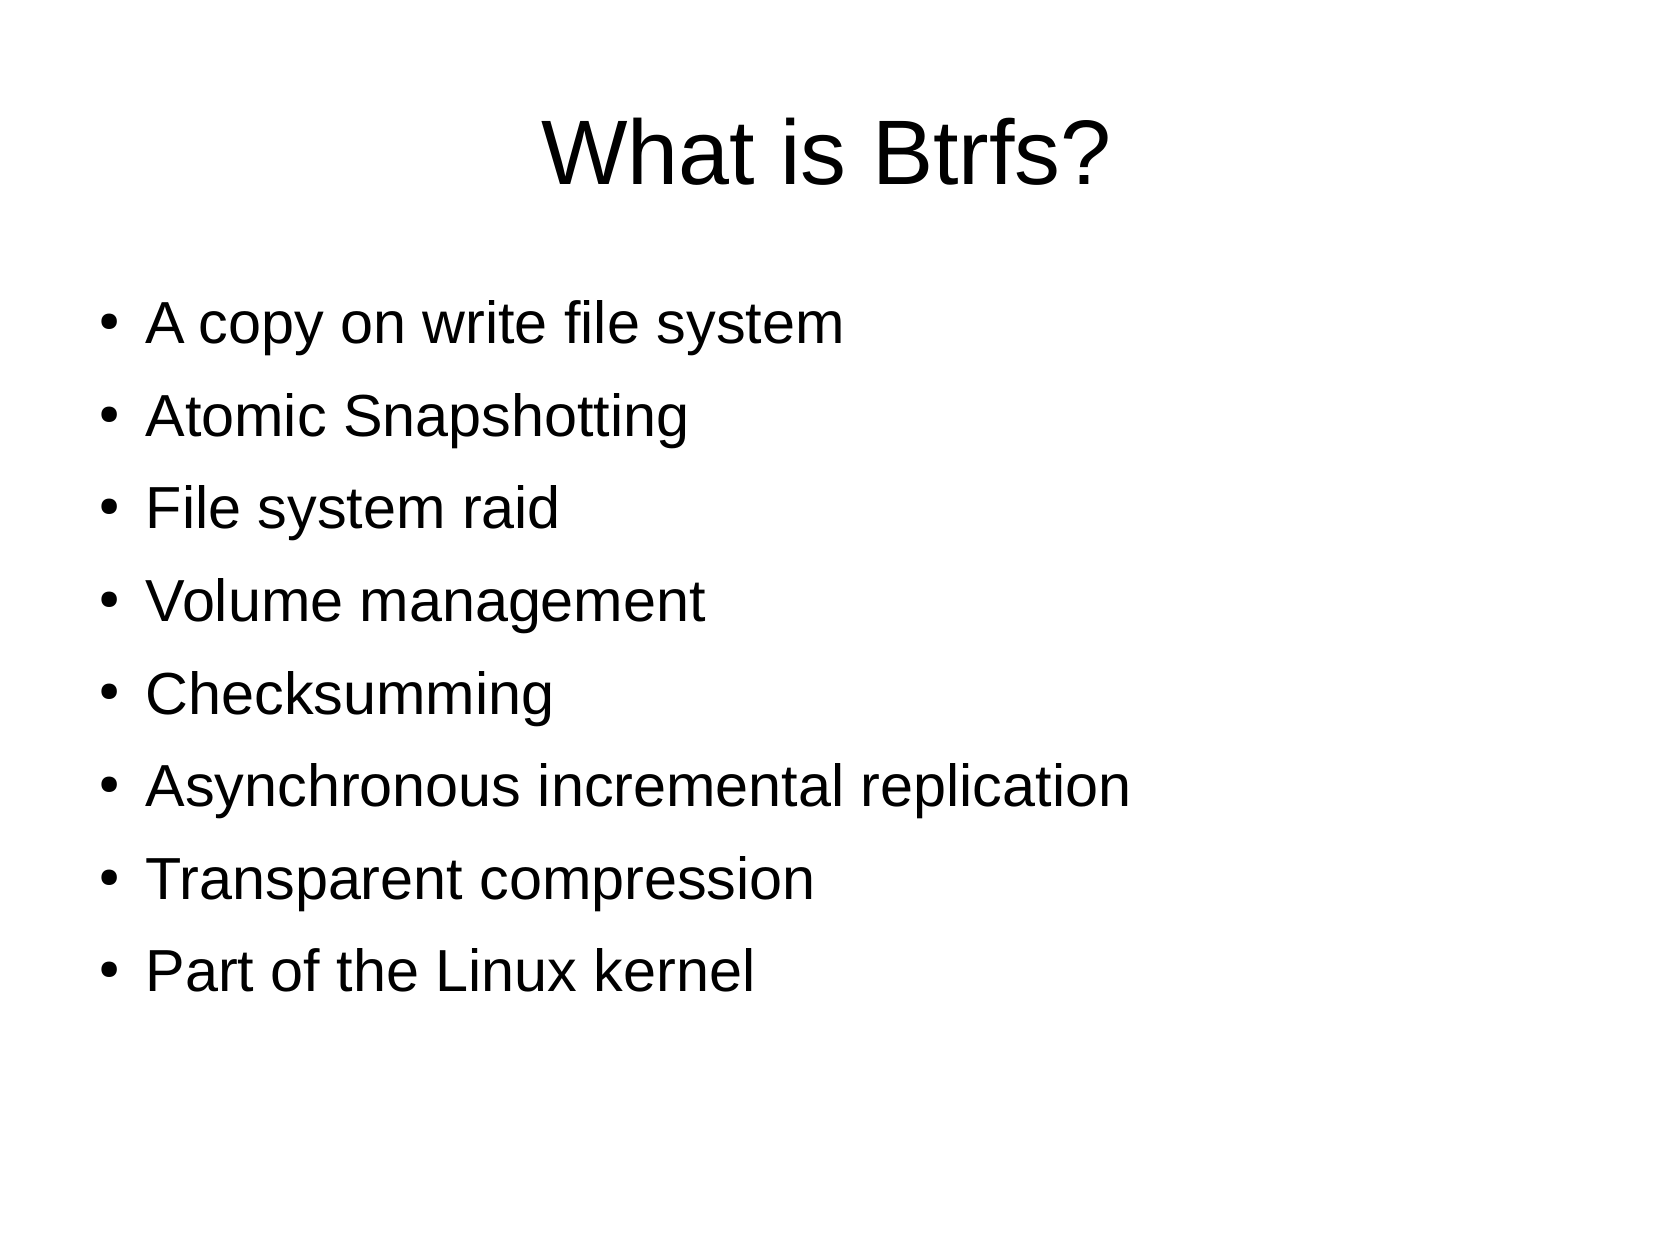

# What is Btrfs?
A copy on write file system
Atomic Snapshotting
File system raid
Volume management
Checksumming
Asynchronous incremental replication
Transparent compression
Part of the Linux kernel